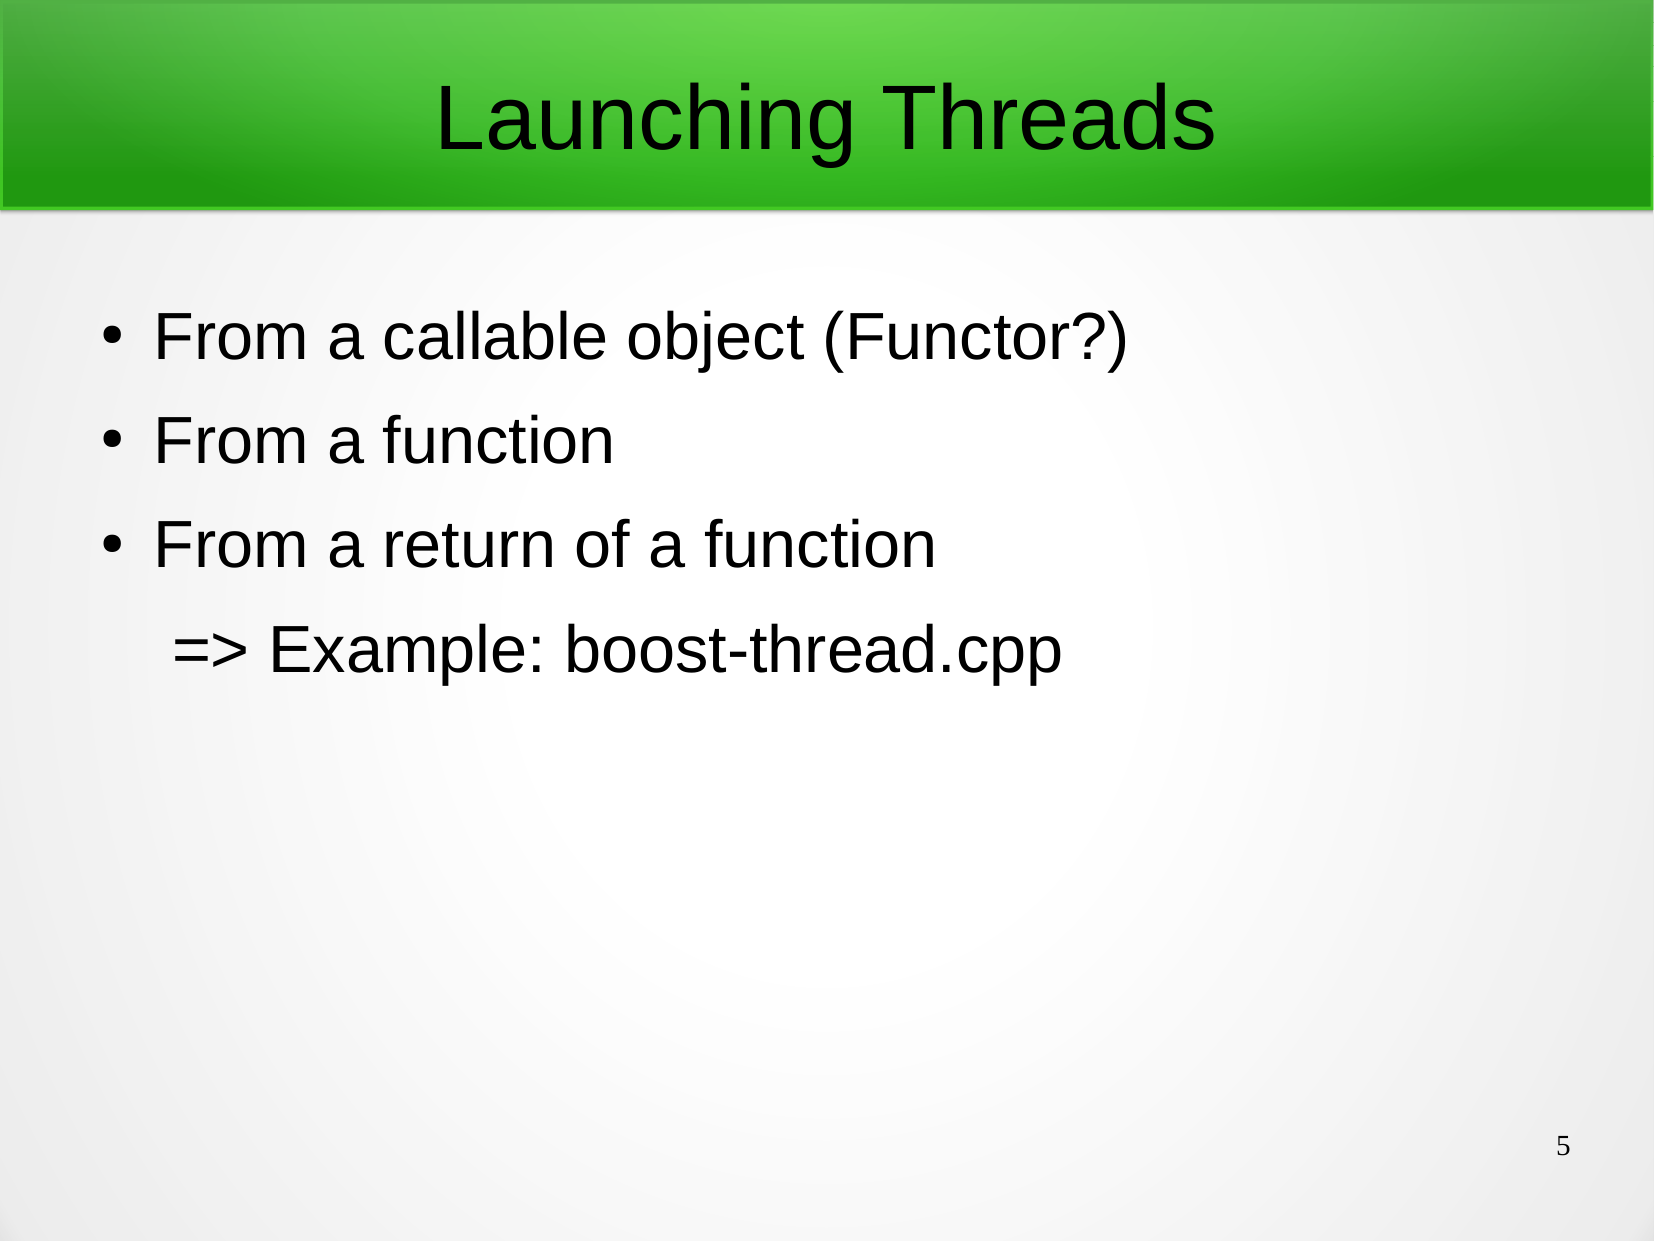

# Launching Threads
From a callable object (Functor?)
From a function
From a return of a function
 => Example: boost-thread.cpp
5